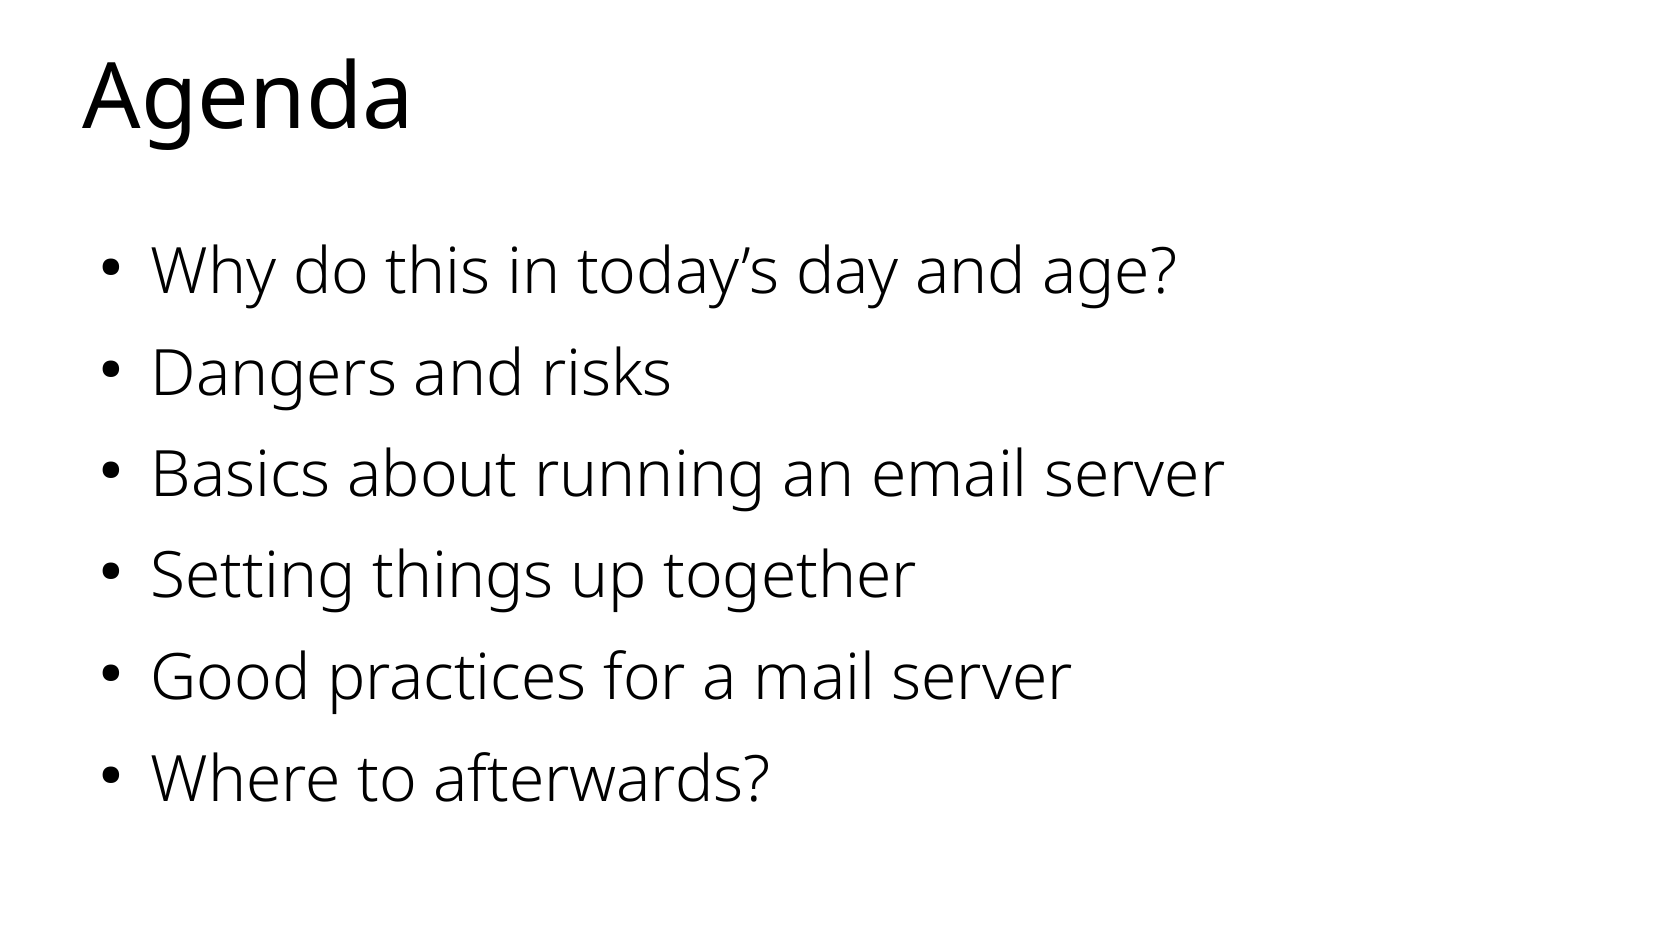

# Agenda
Why do this in today’s day and age?
Dangers and risks
Basics about running an email server
Setting things up together
Good practices for a mail server
Where to afterwards?